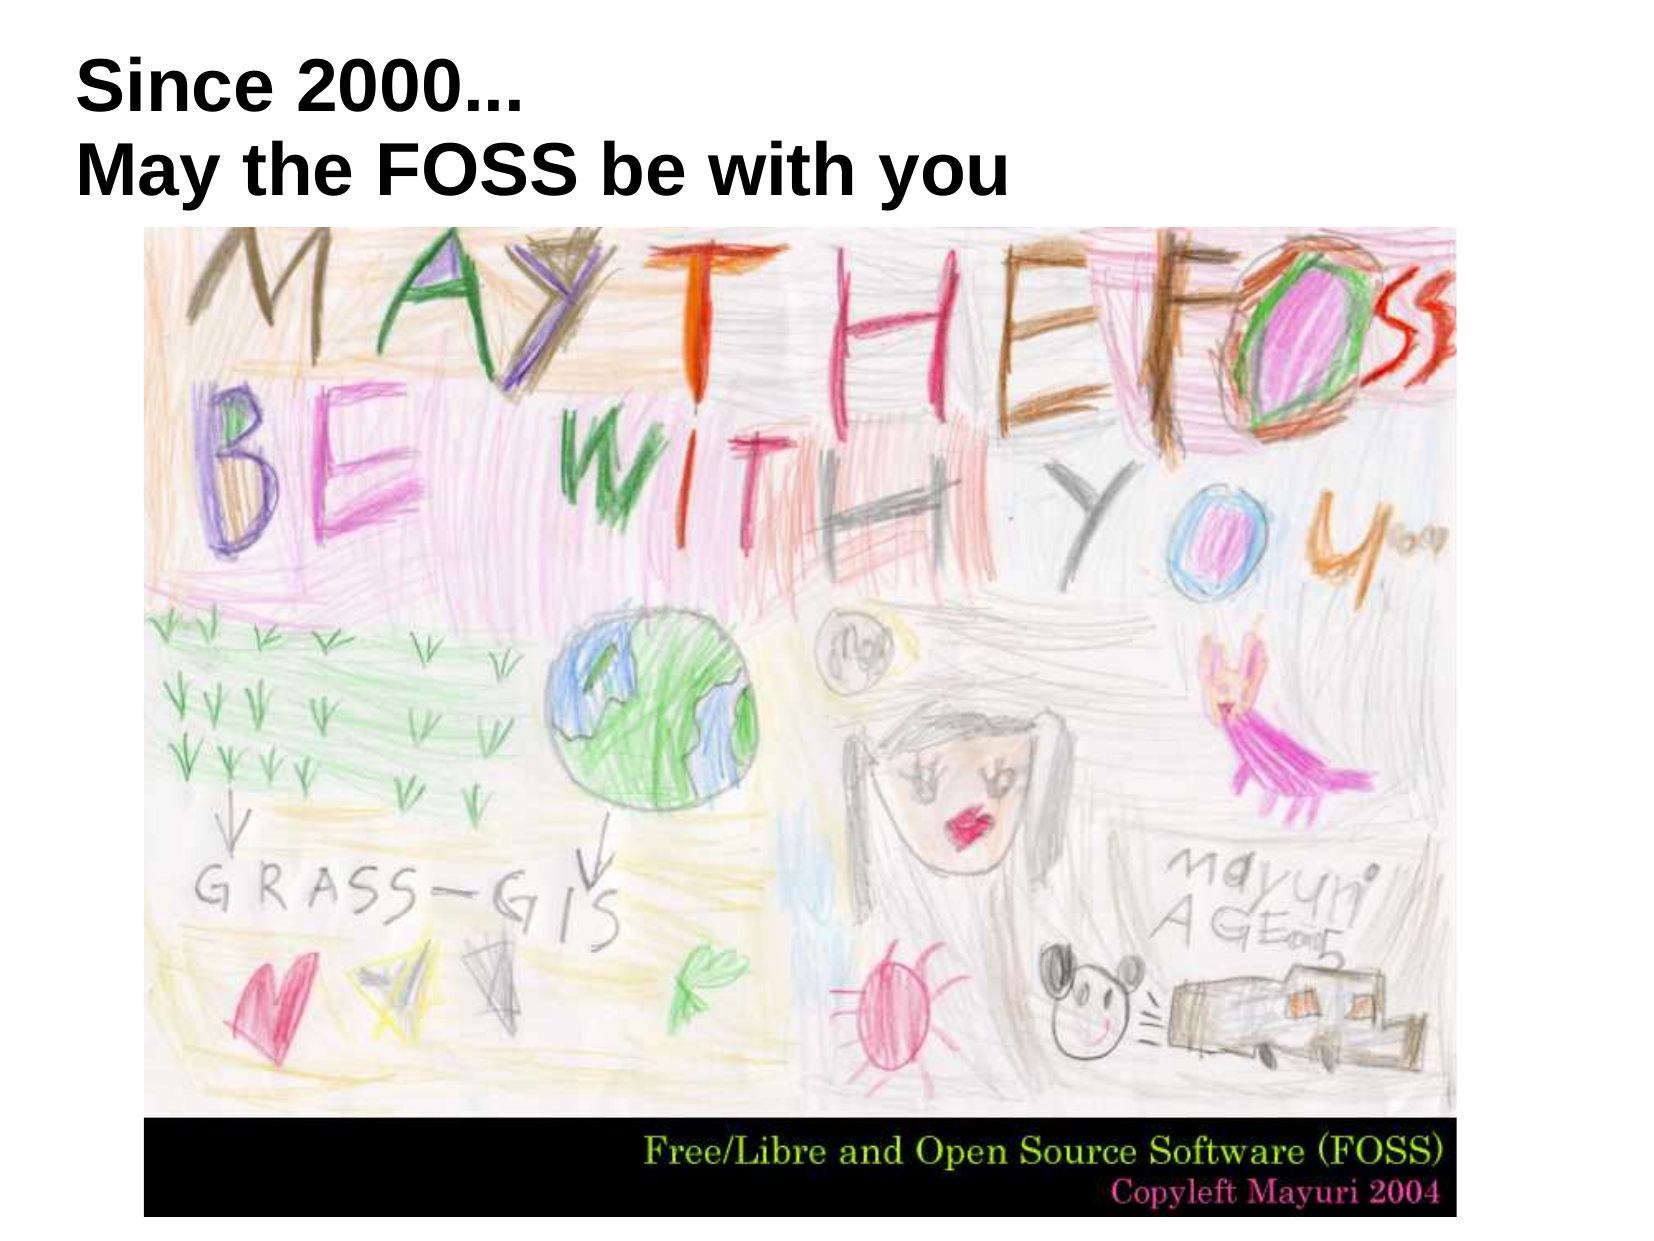

Since 2000...
May the FOSS be with you